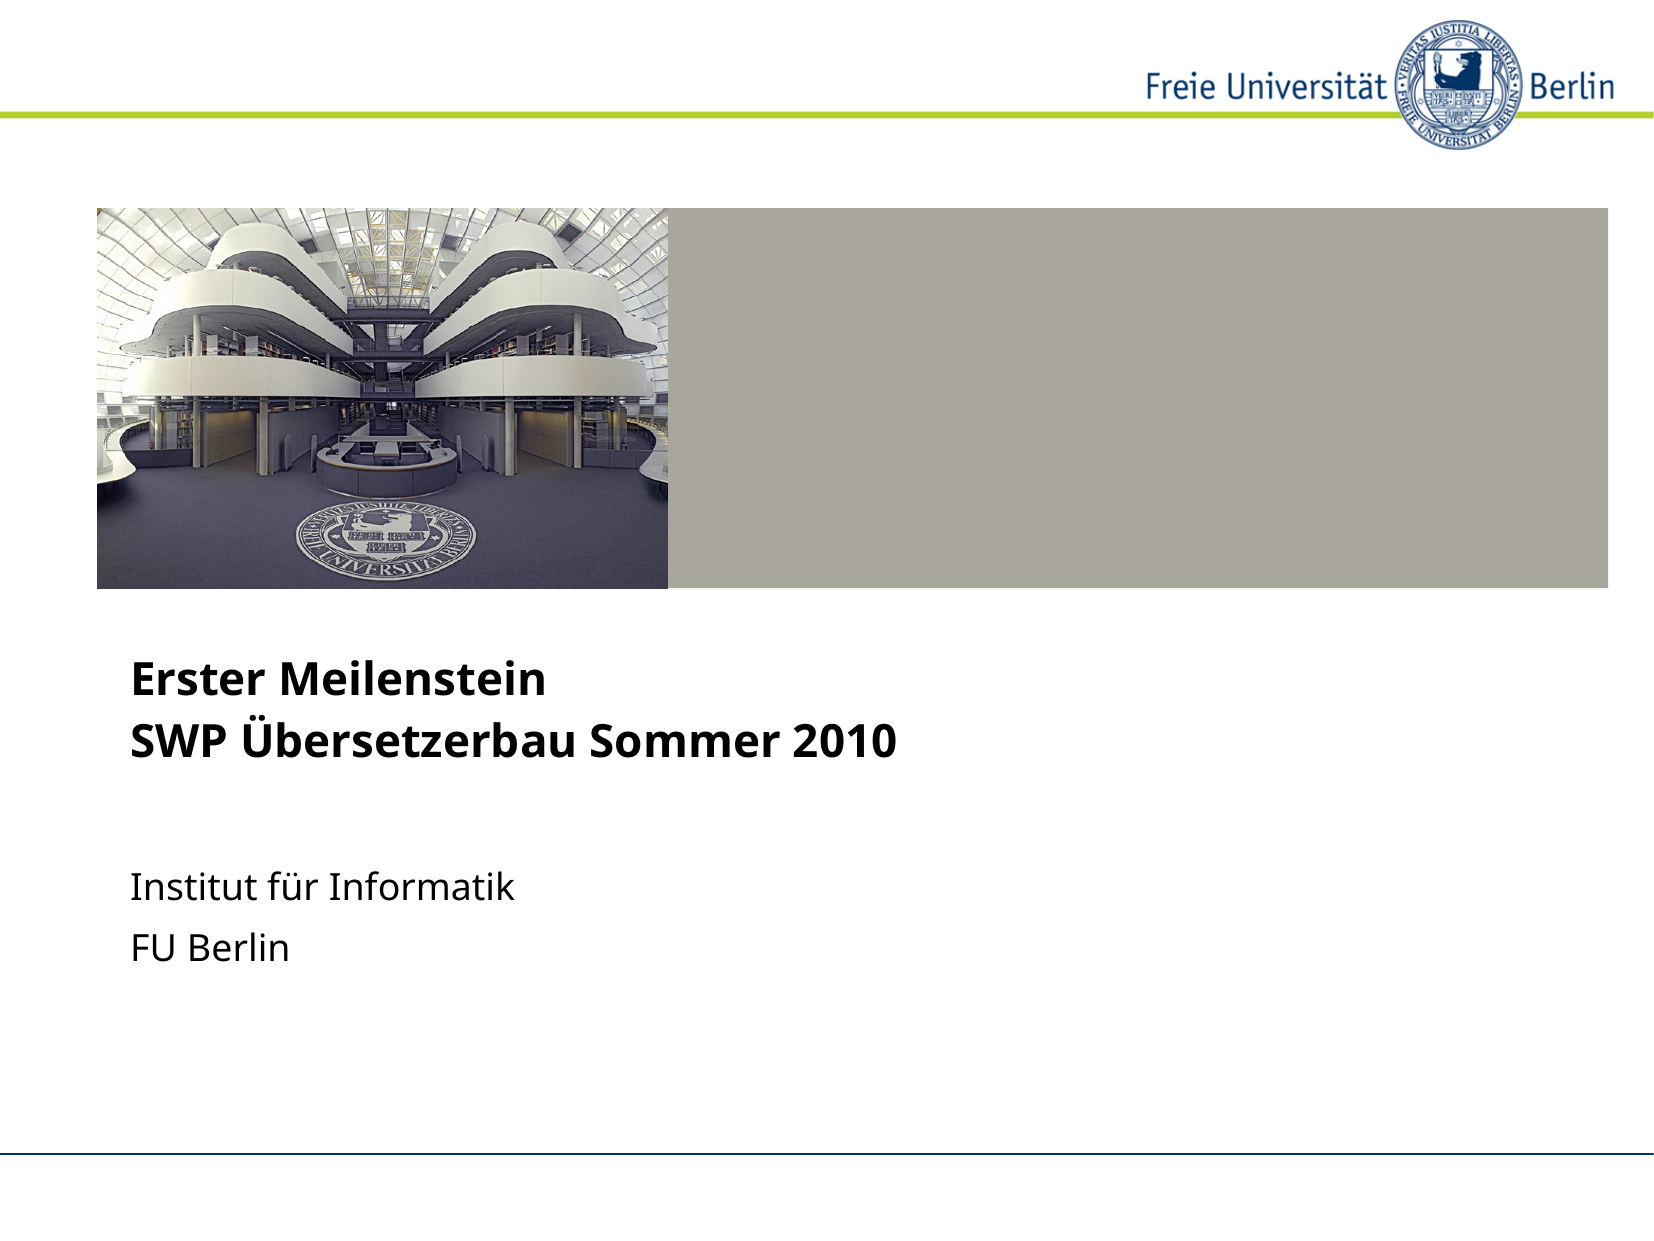

# Erster Meilenstein SWP Übersetzerbau Sommer 2010
Institut für Informatik
FU Berlin